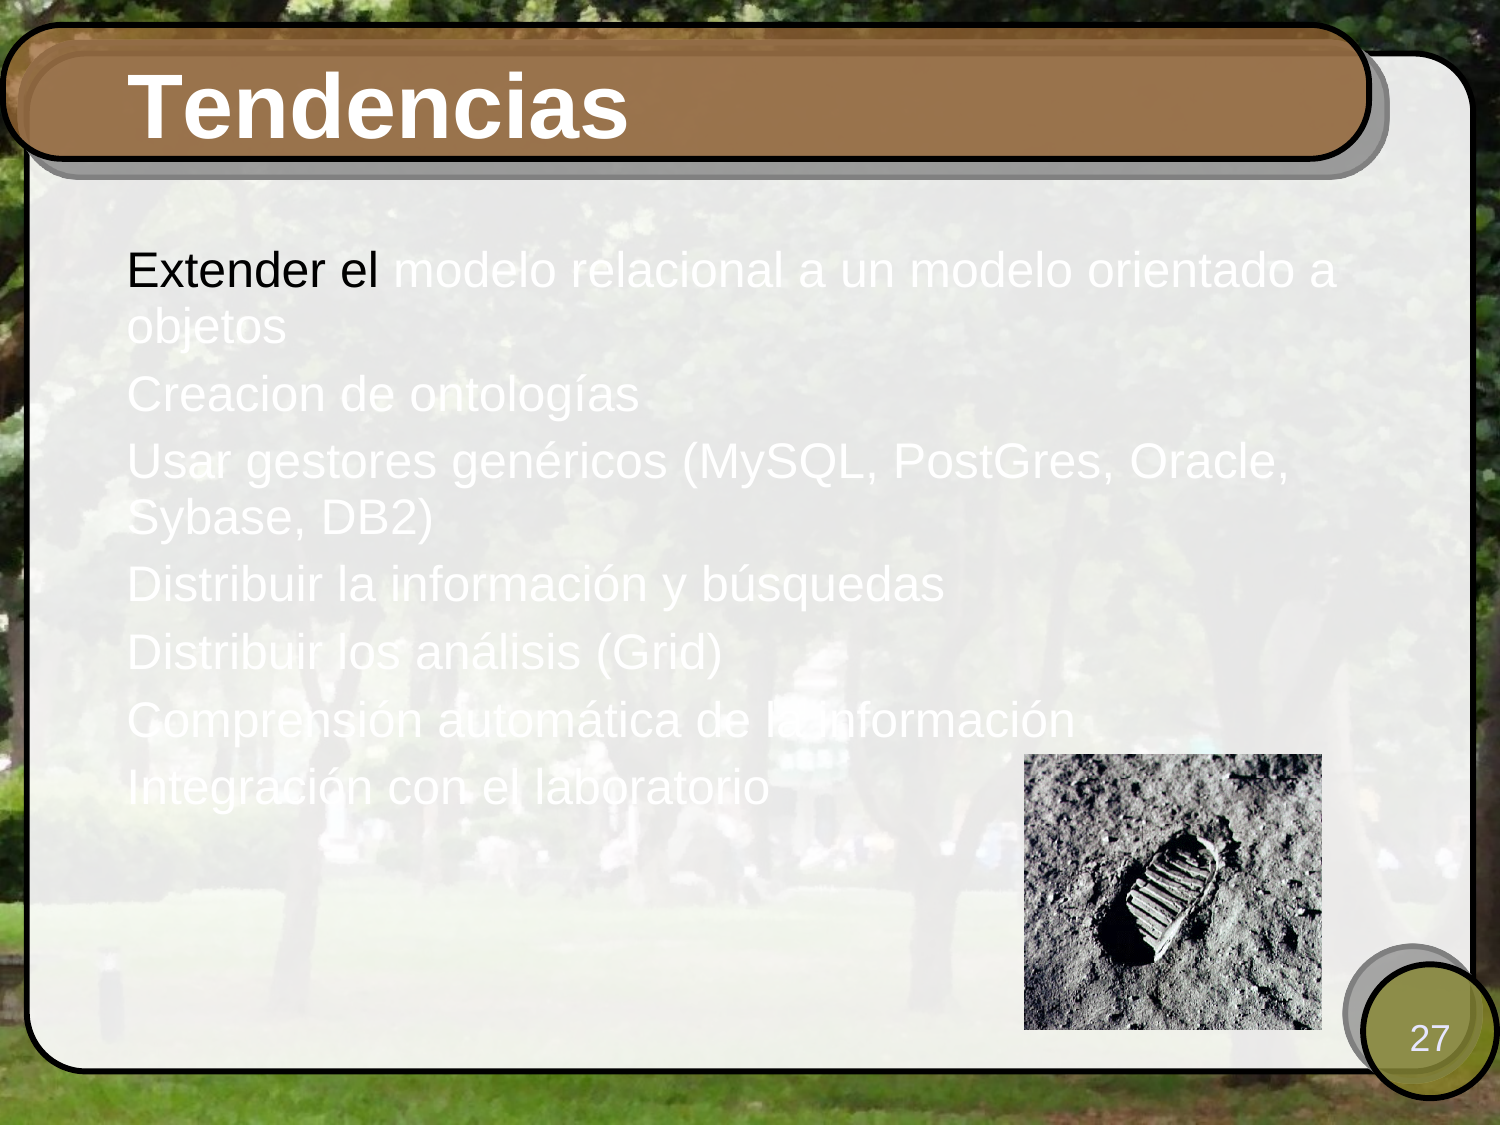

# Tendencias
Extender el modelo relacional a un modelo orientado a objetos
Creacion de ontologías
Usar gestores genéricos (MySQL, PostGres, Oracle, Sybase, DB2)
Distribuir la información y búsquedas
Distribuir los análisis (Grid)
Comprensión automática de la información
Integración con el laboratorio
27